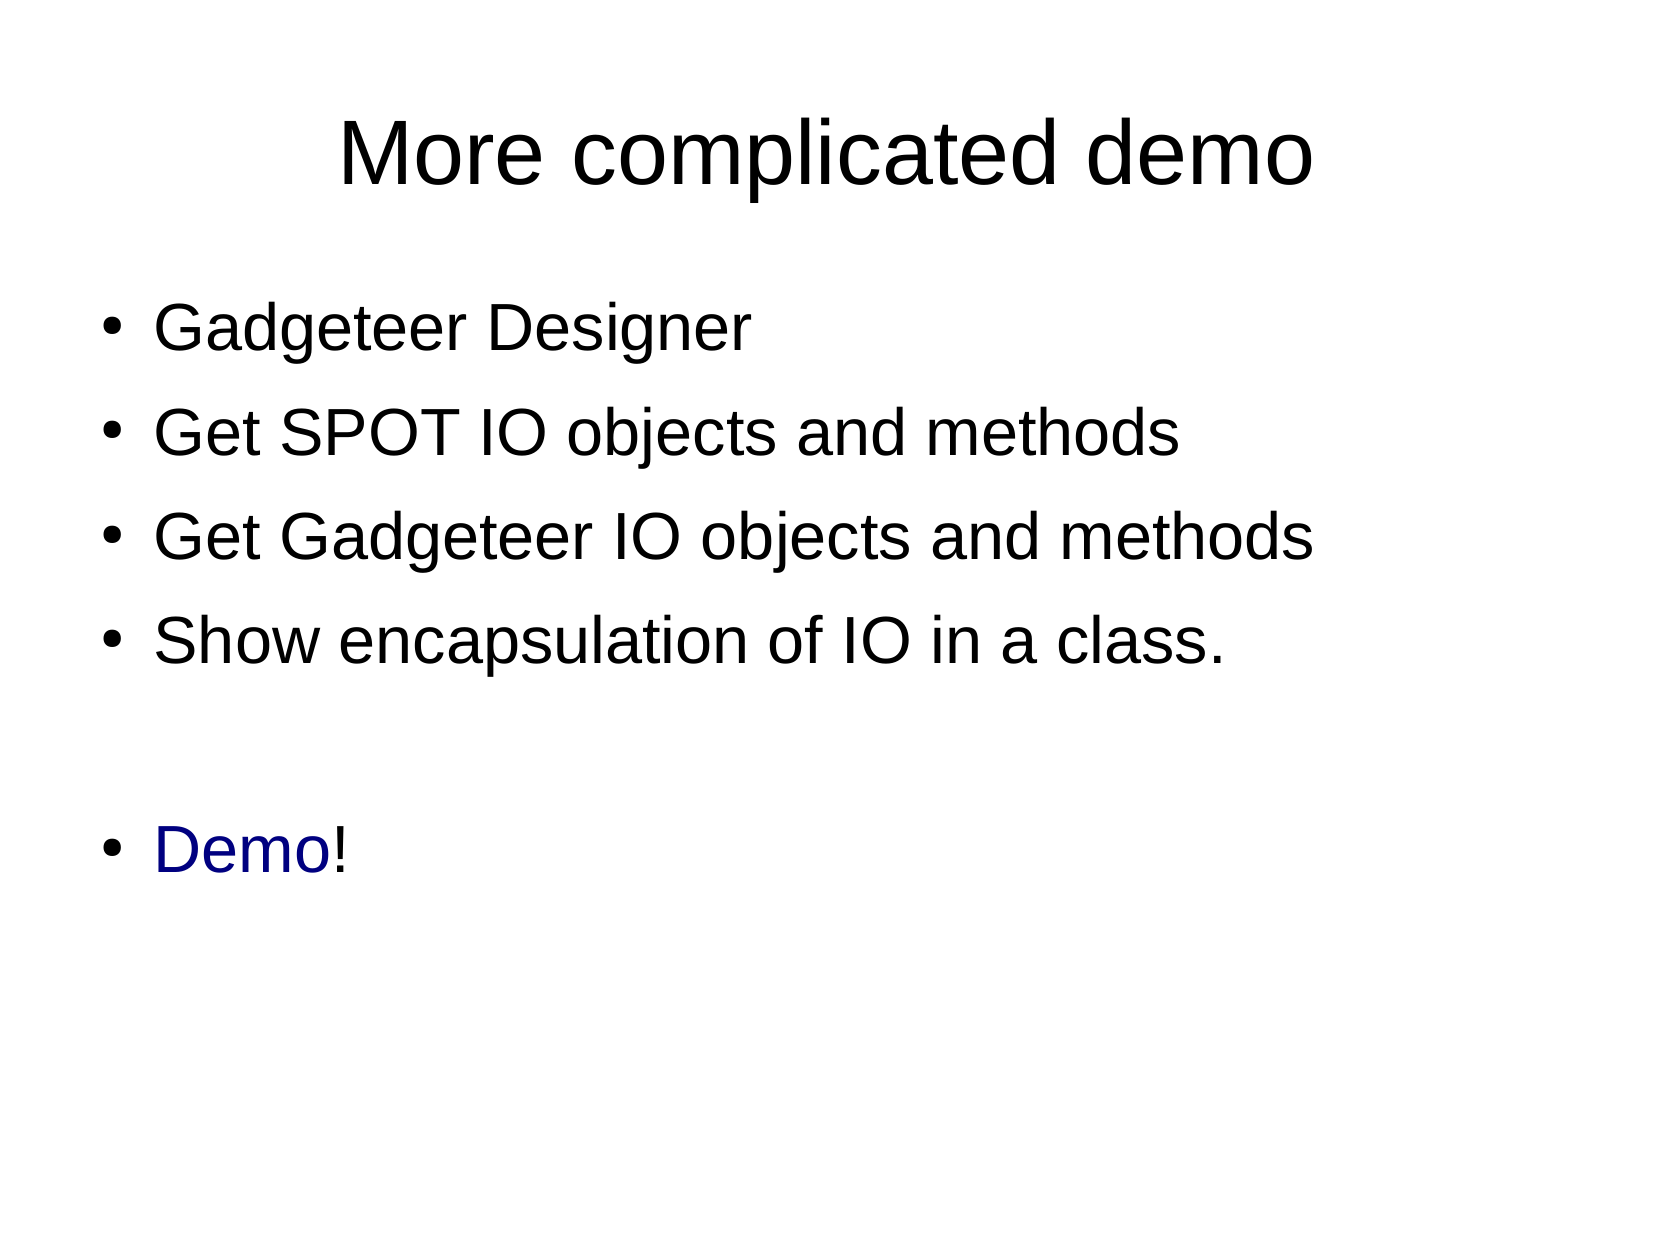

# More complicated demo
Gadgeteer Designer
Get SPOT IO objects and methods
Get Gadgeteer IO objects and methods
Show encapsulation of IO in a class.
Demo!